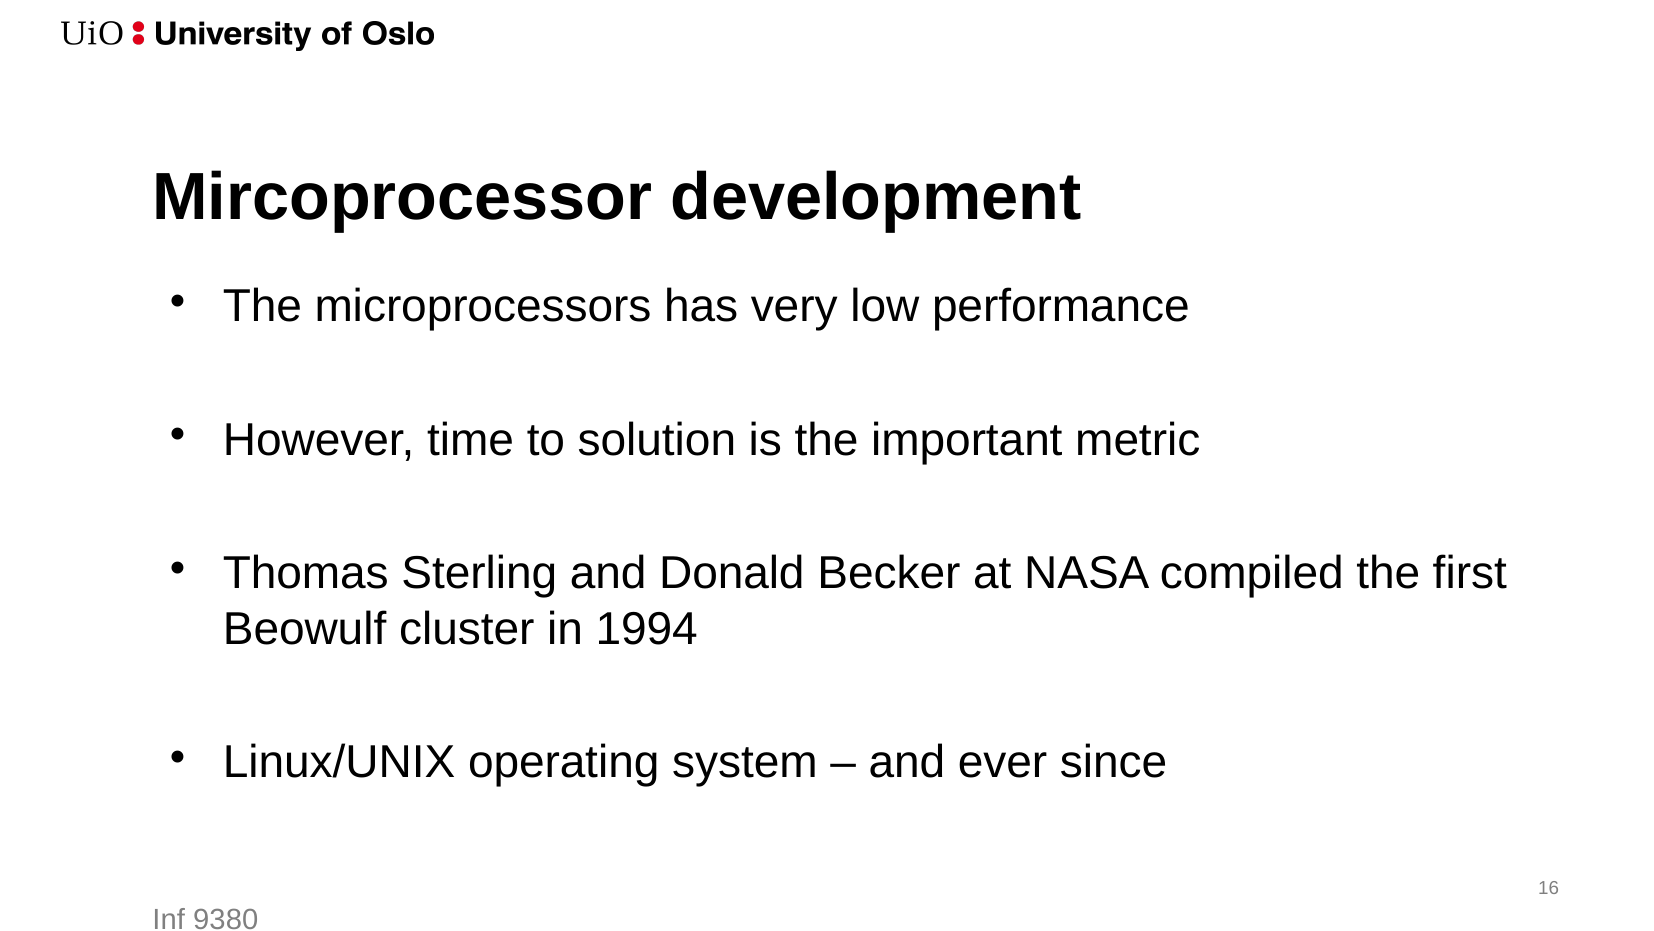

Mircoprocessor development
The microprocessors has very low performance
However, time to solution is the important metric
Thomas Sterling and Donald Becker at NASA compiled the first Beowulf cluster in 1994
Linux/UNIX operating system – and ever since
Inf 9380